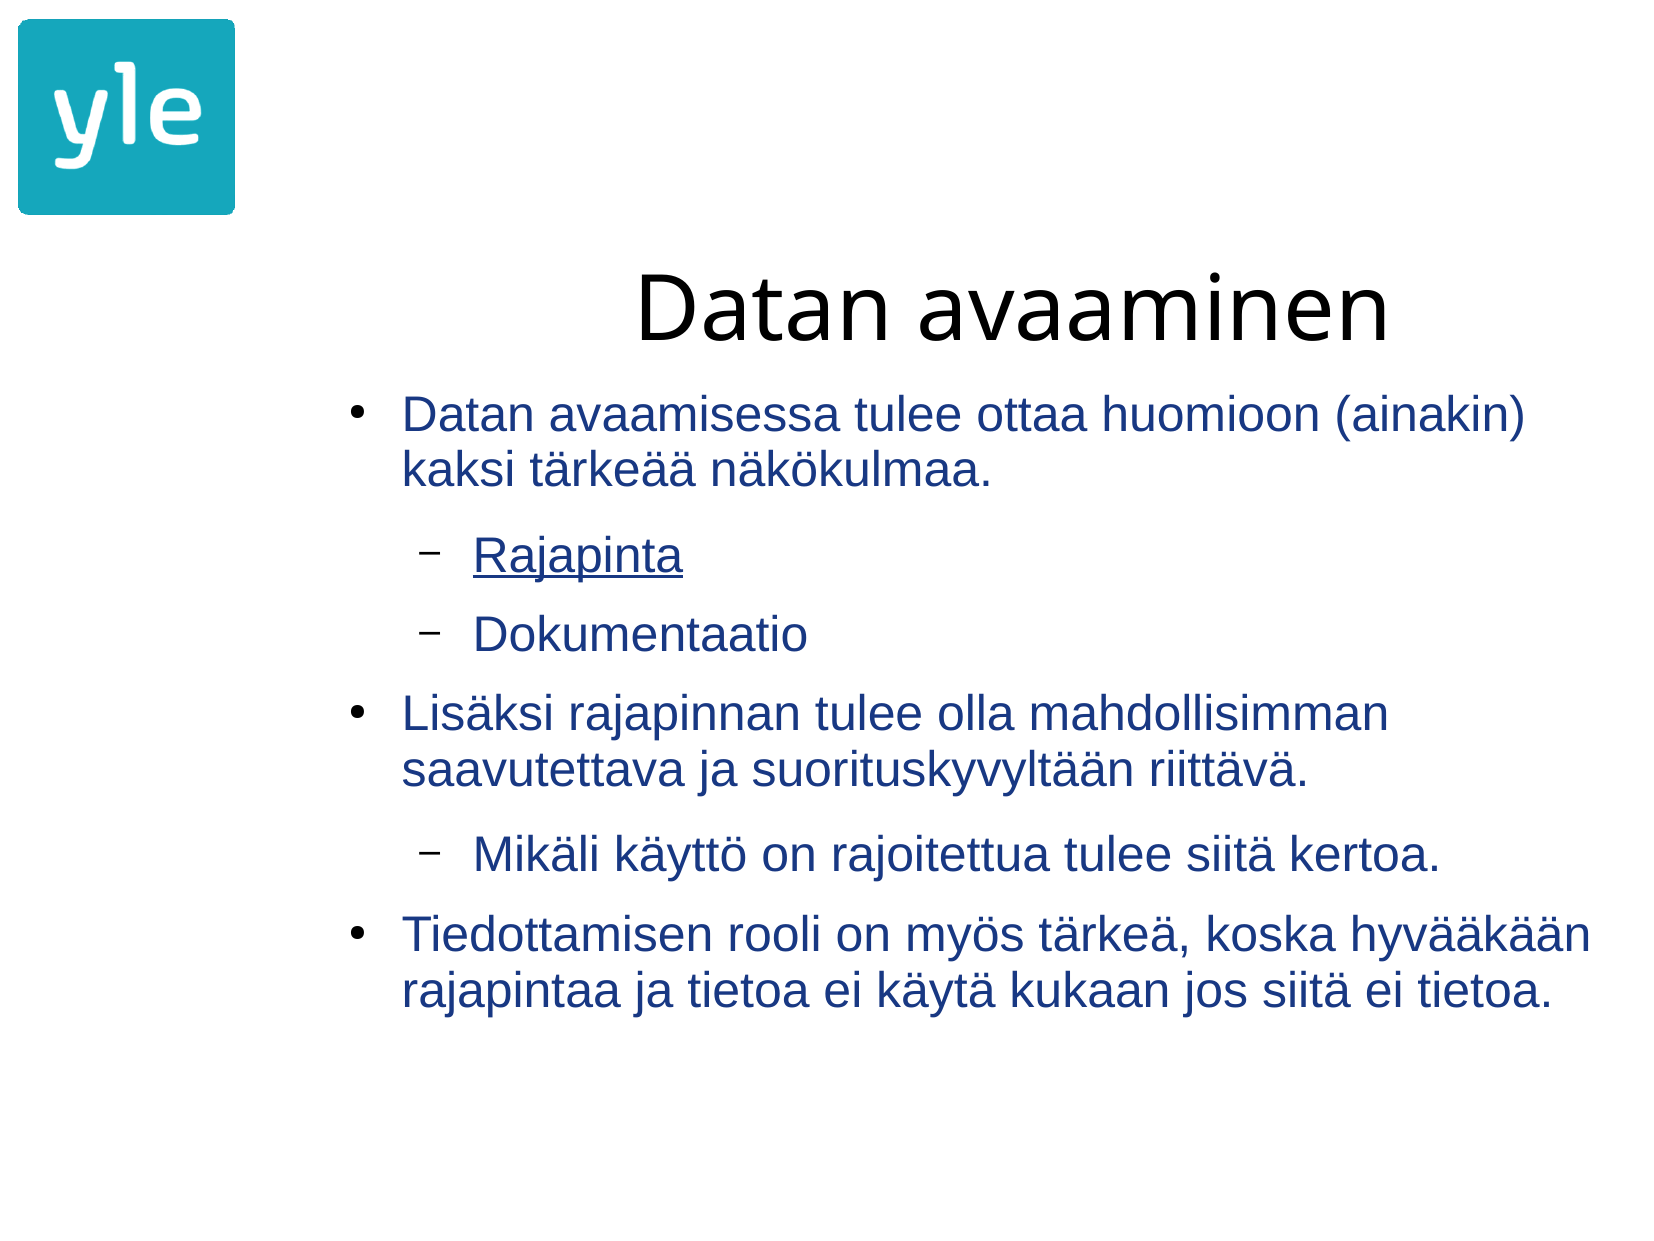

# Datan avaaminen
Datan avaamisessa tulee ottaa huomioon (ainakin) kaksi tärkeää näkökulmaa.
Rajapinta
Dokumentaatio
Lisäksi rajapinnan tulee olla mahdollisimman saavutettava ja suorituskyvyltään riittävä.
Mikäli käyttö on rajoitettua tulee siitä kertoa.
Tiedottamisen rooli on myös tärkeä, koska hyvääkään rajapintaa ja tietoa ei käytä kukaan jos siitä ei tietoa.